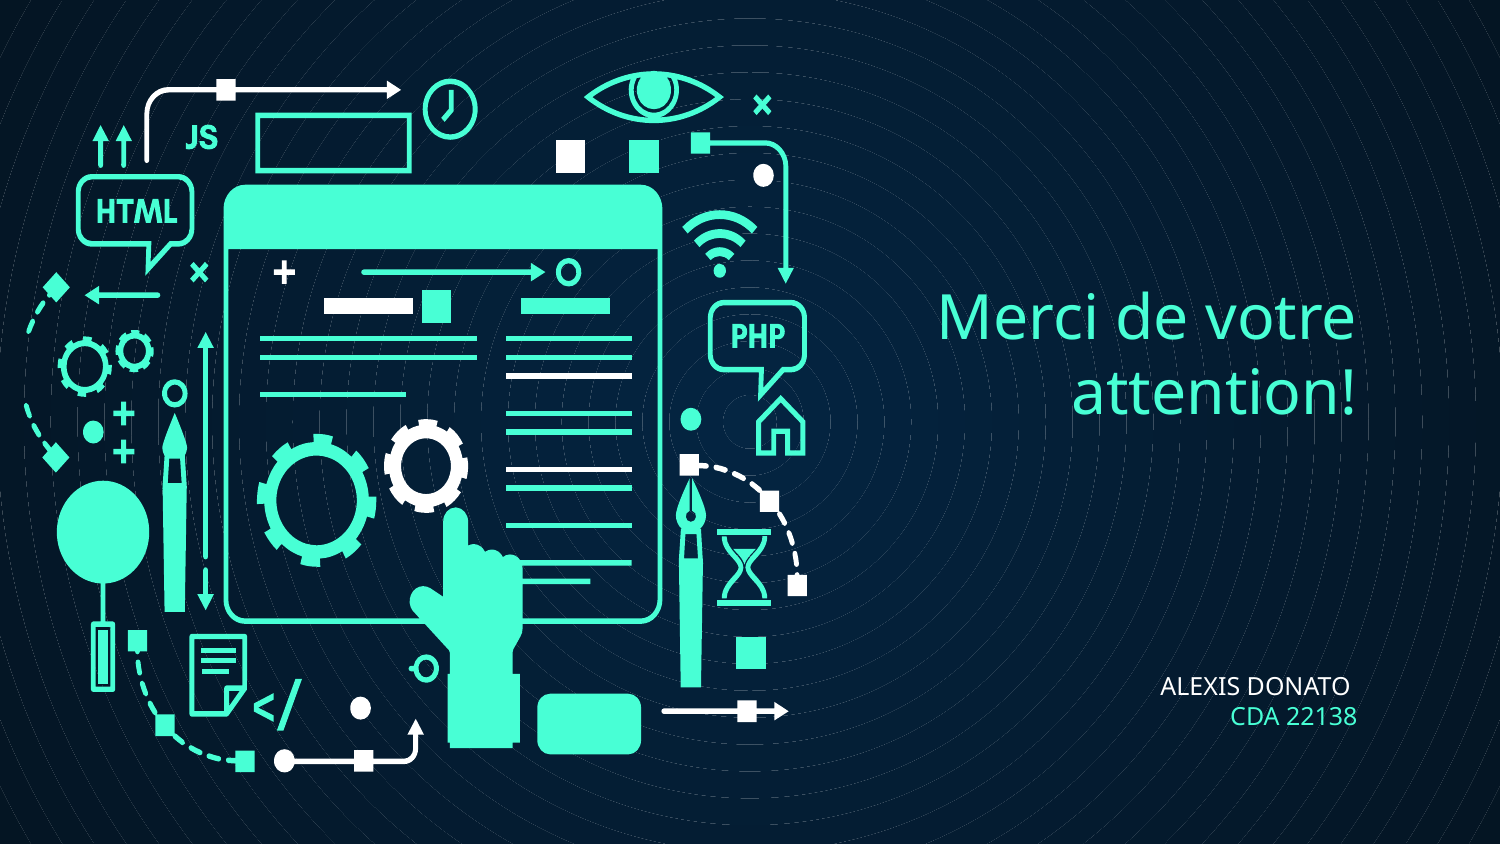

# Merci de votre attention!
ALEXIS DONATO
CDA 22138